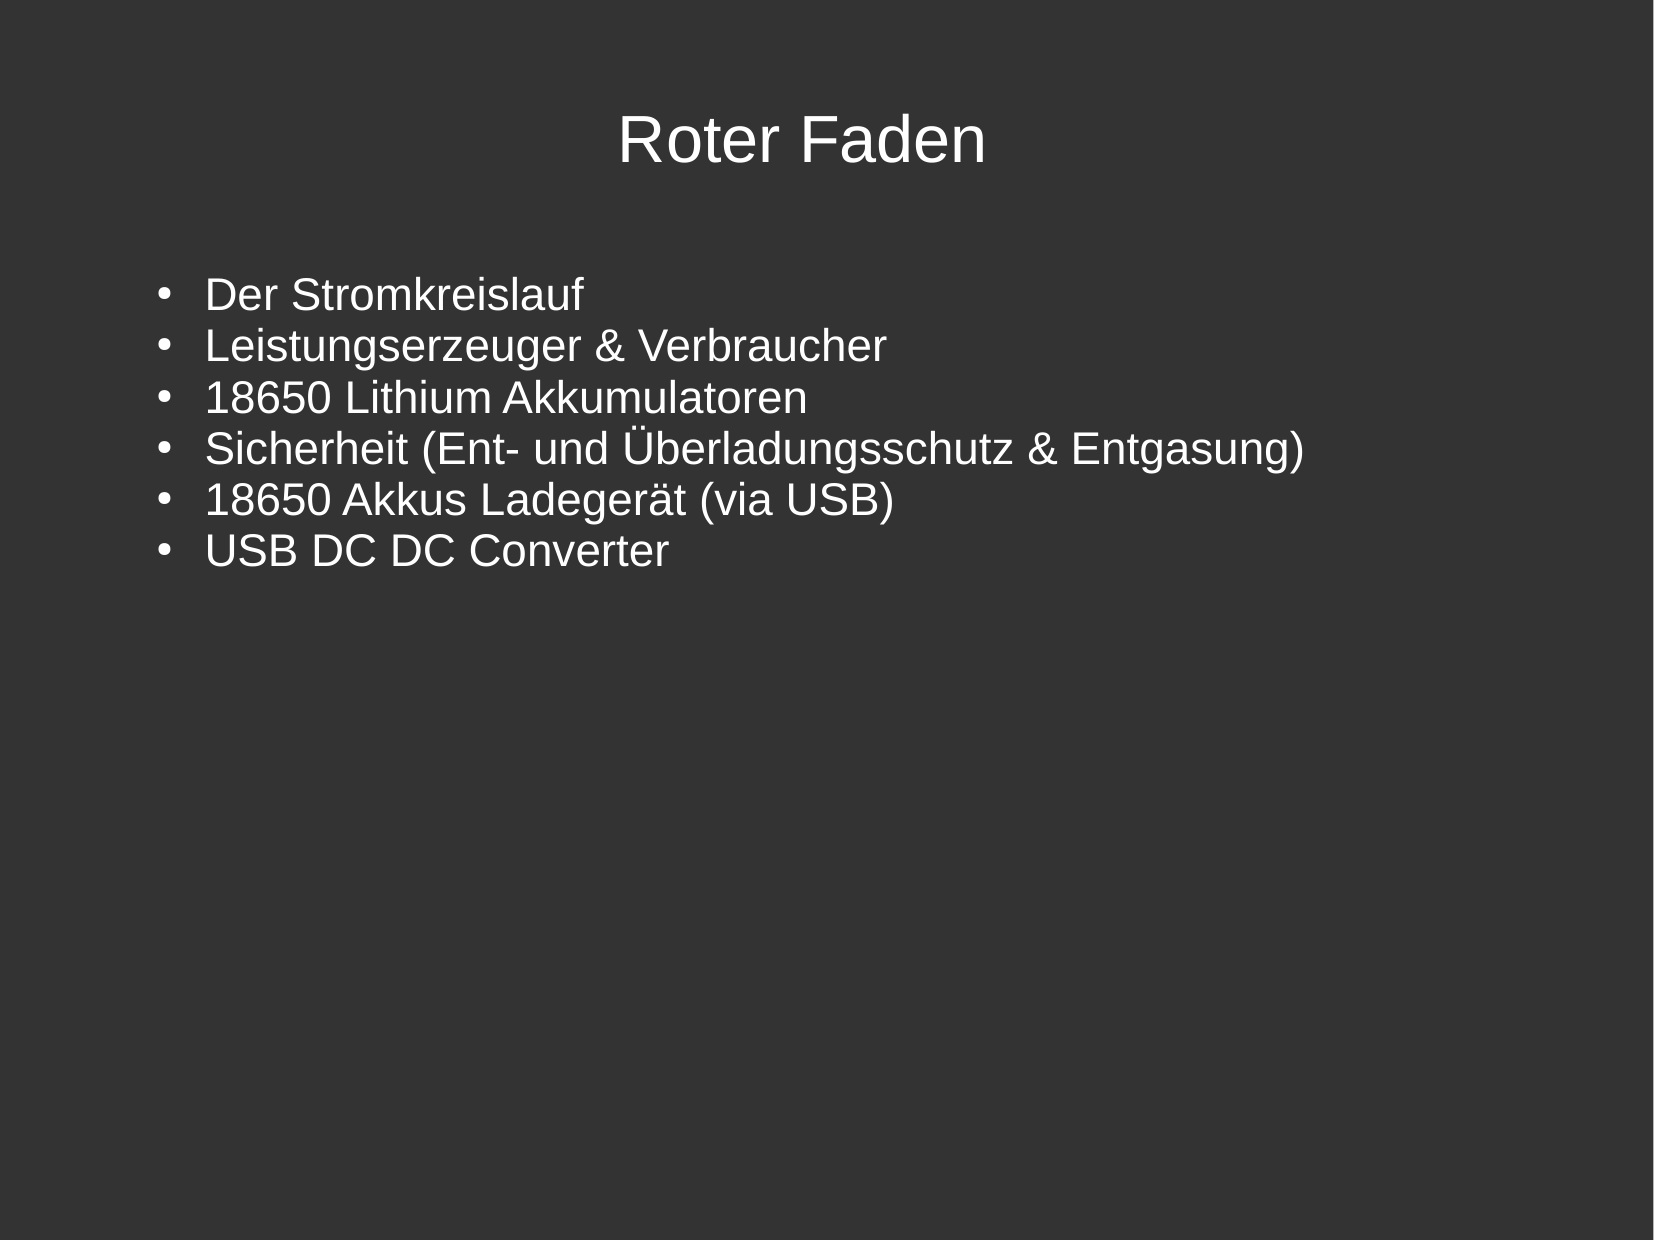

Roter Faden
 Der Stromkreislauf
 Leistungserzeuger & Verbraucher
 18650 Lithium Akkumulatoren
 Sicherheit (Ent- und Überladungsschutz & Entgasung)
 18650 Akkus Ladegerät (via USB)
 USB DC DC Converter